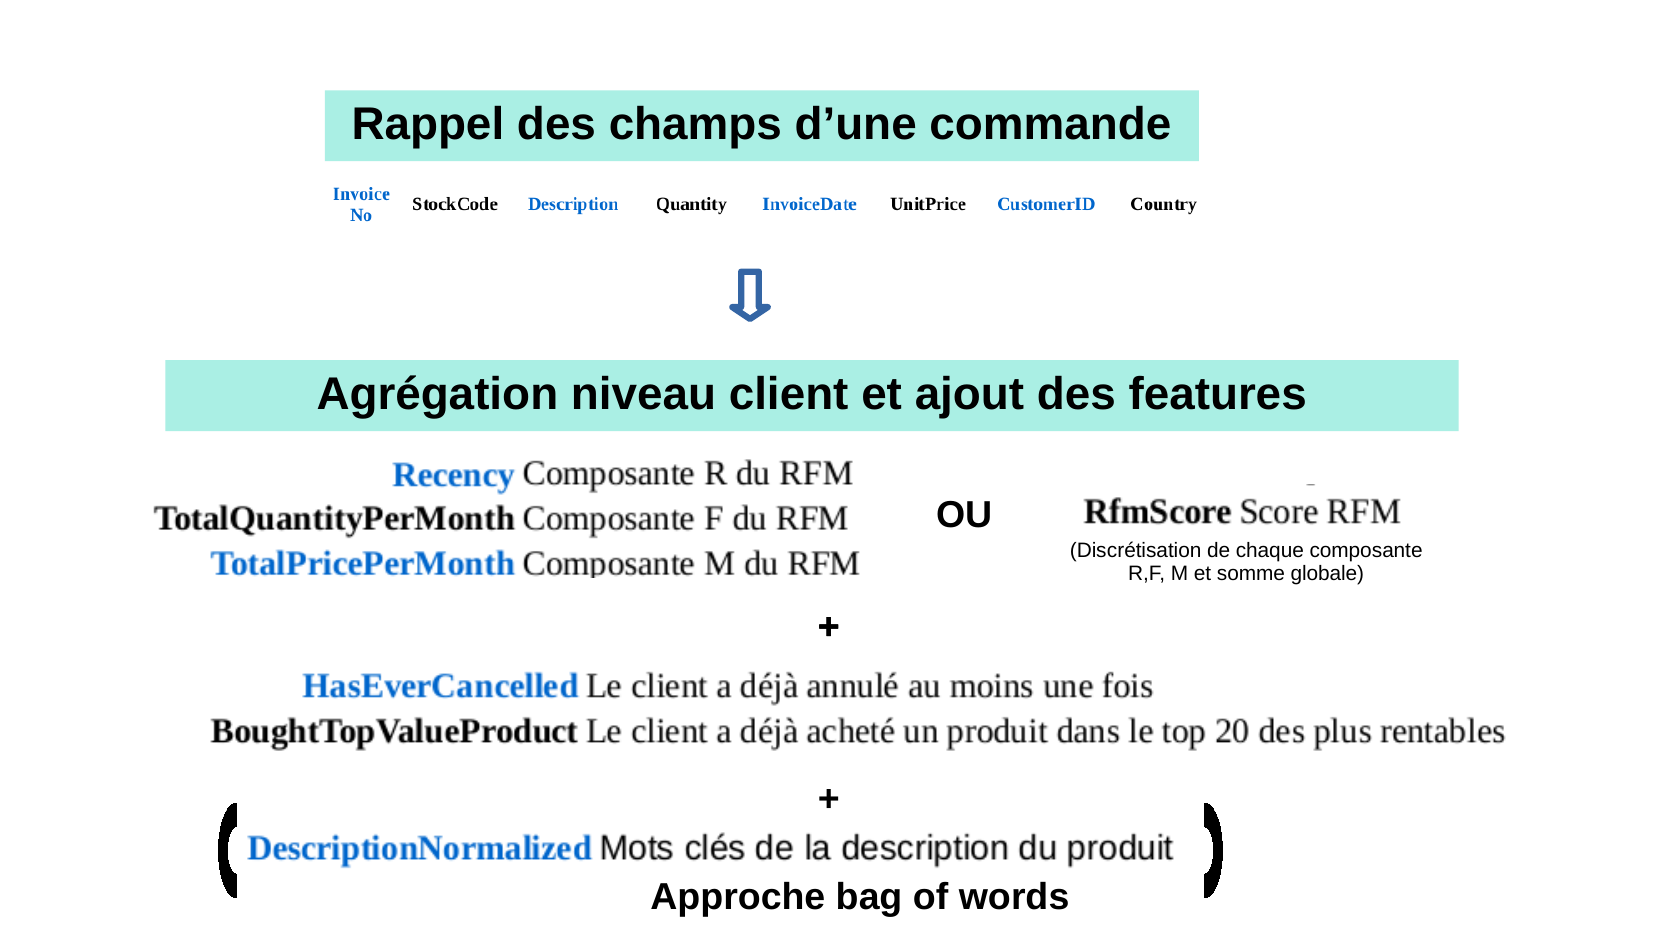

Rappel des champs d’une commande
Agrégation niveau client et ajout des features
OU
(Discrétisation de chaque composante R,F, M et somme globale)
+
+
+
+
Approche bag of words